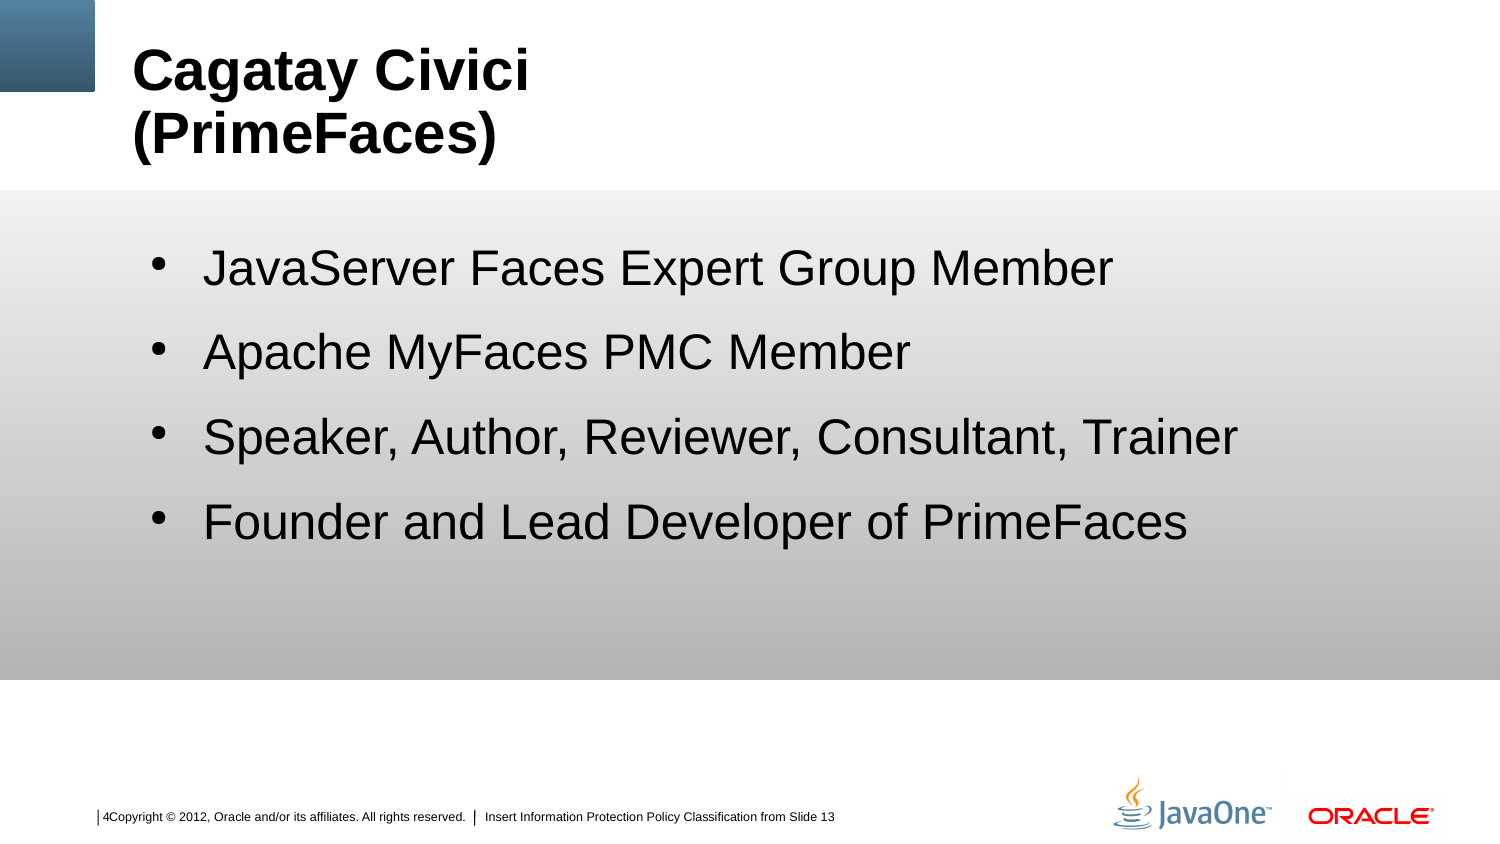

# Cagatay Civici (PrimeFaces)
JavaServer Faces Expert Group Member
Apache MyFaces PMC Member
Speaker, Author, Reviewer, Consultant, Trainer
Founder and Lead Developer of PrimeFaces